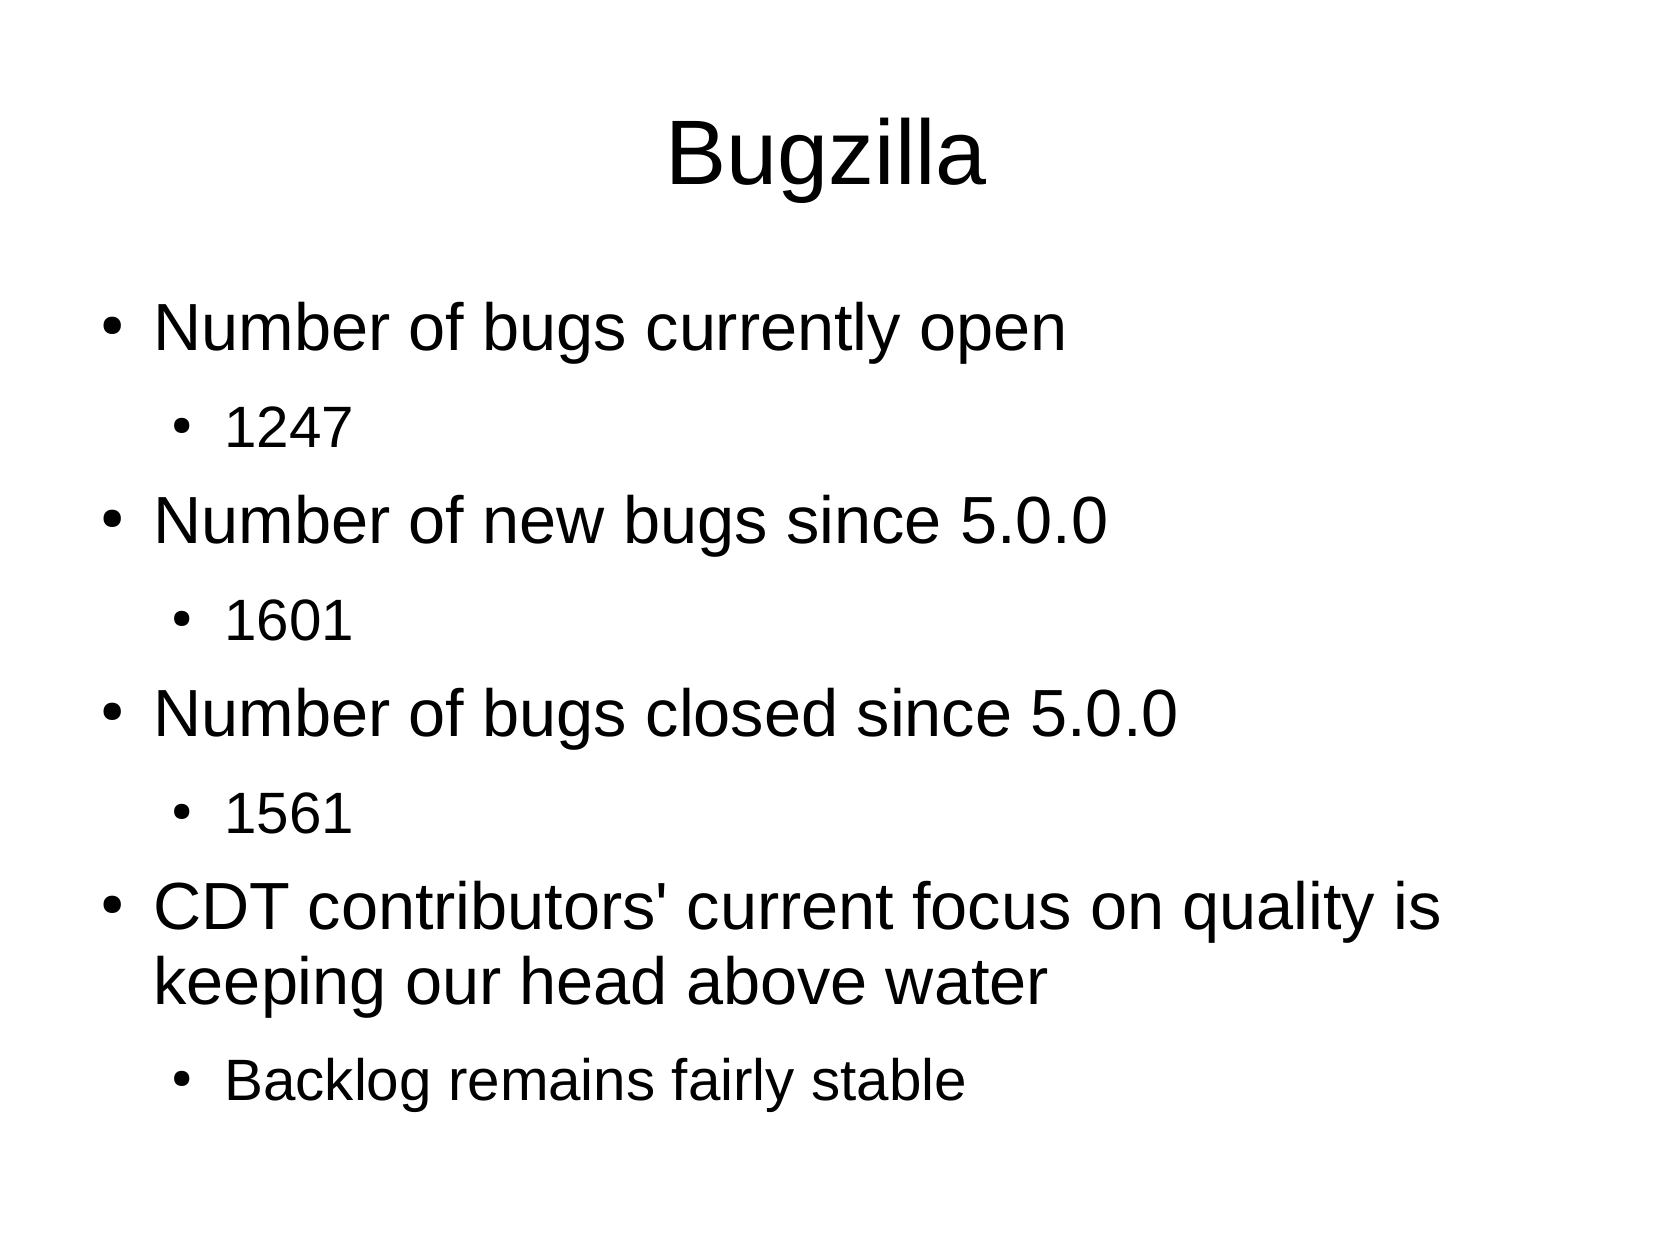

# Bugzilla
Number of bugs currently open
1247
Number of new bugs since 5.0.0
1601
Number of bugs closed since 5.0.0
1561
CDT contributors' current focus on quality is keeping our head above water
Backlog remains fairly stable